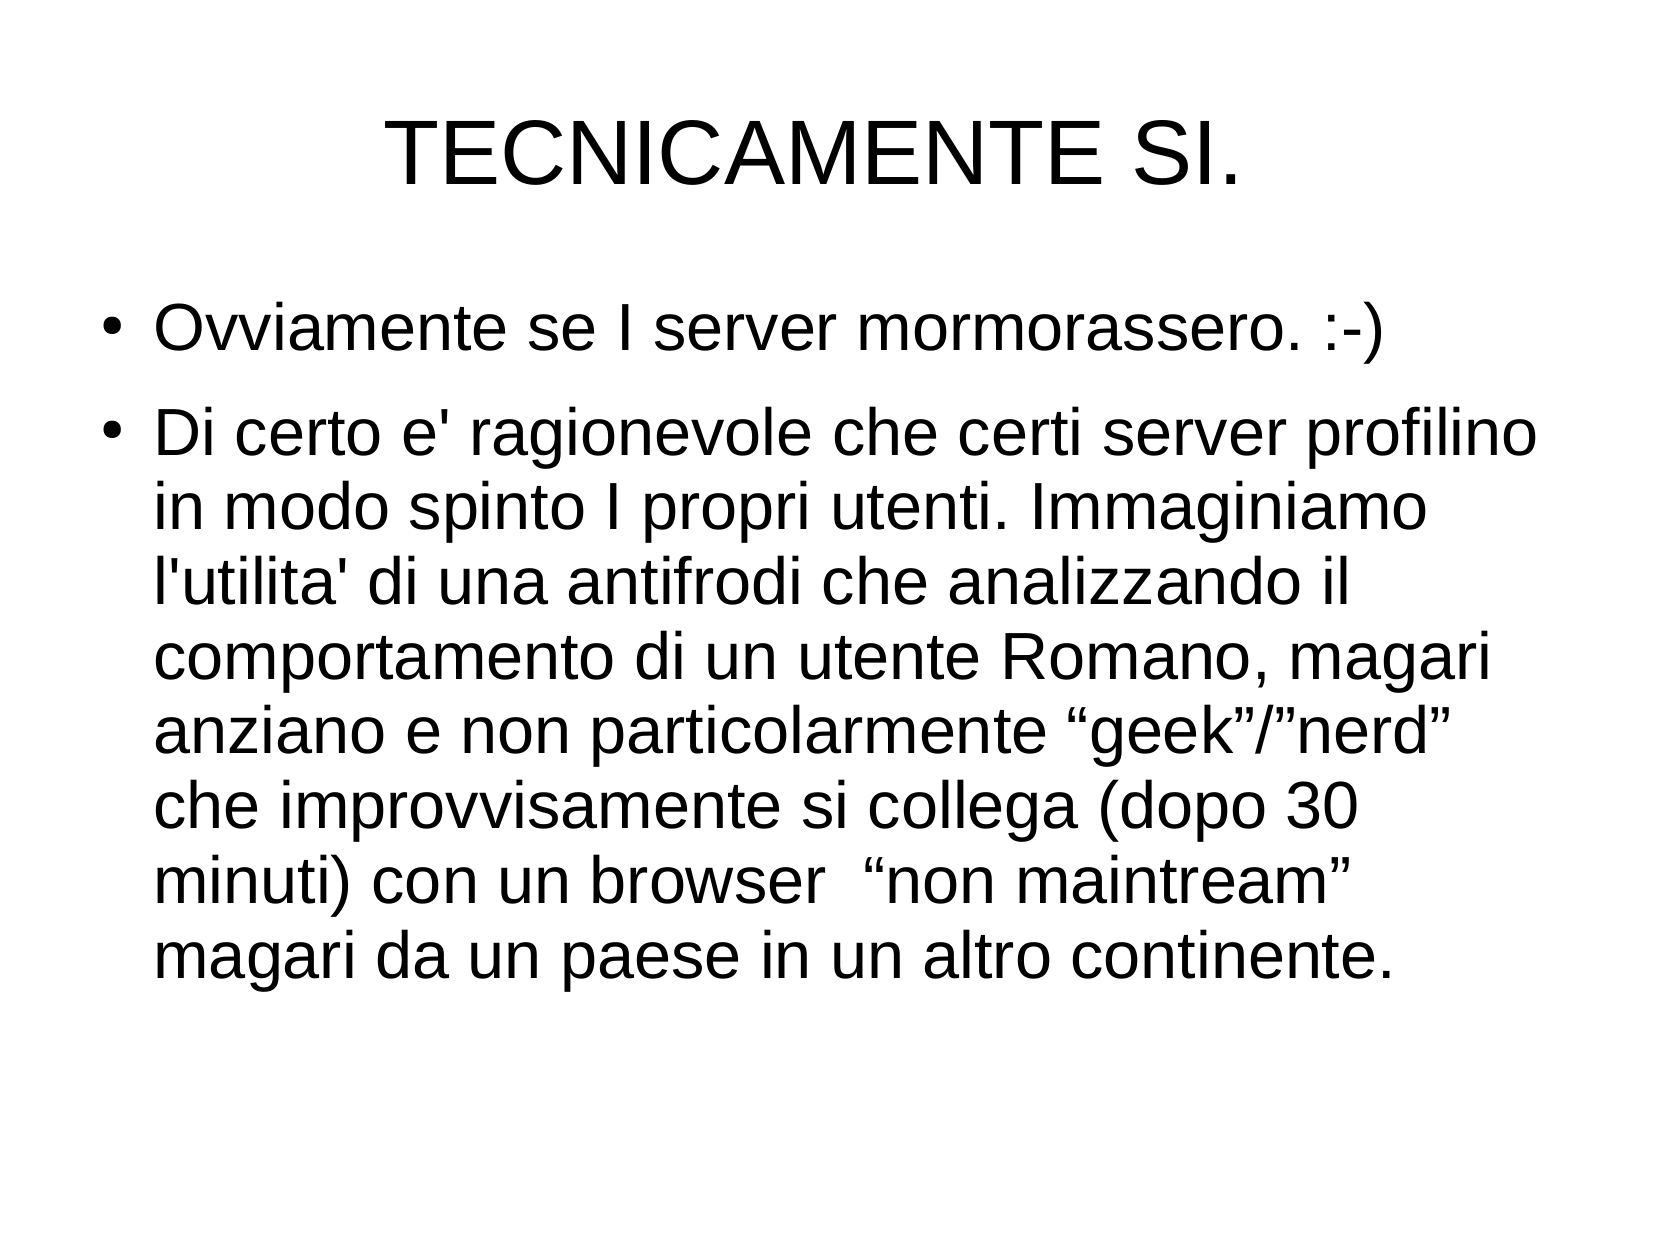

# TECNICAMENTE SI.
Ovviamente se I server mormorassero. :-)
Di certo e' ragionevole che certi server profilino in modo spinto I propri utenti. Immaginiamo l'utilita' di una antifrodi che analizzando il comportamento di un utente Romano, magari anziano e non particolarmente “geek”/”nerd” che improvvisamente si collega (dopo 30 minuti) con un browser “non maintream” magari da un paese in un altro continente.